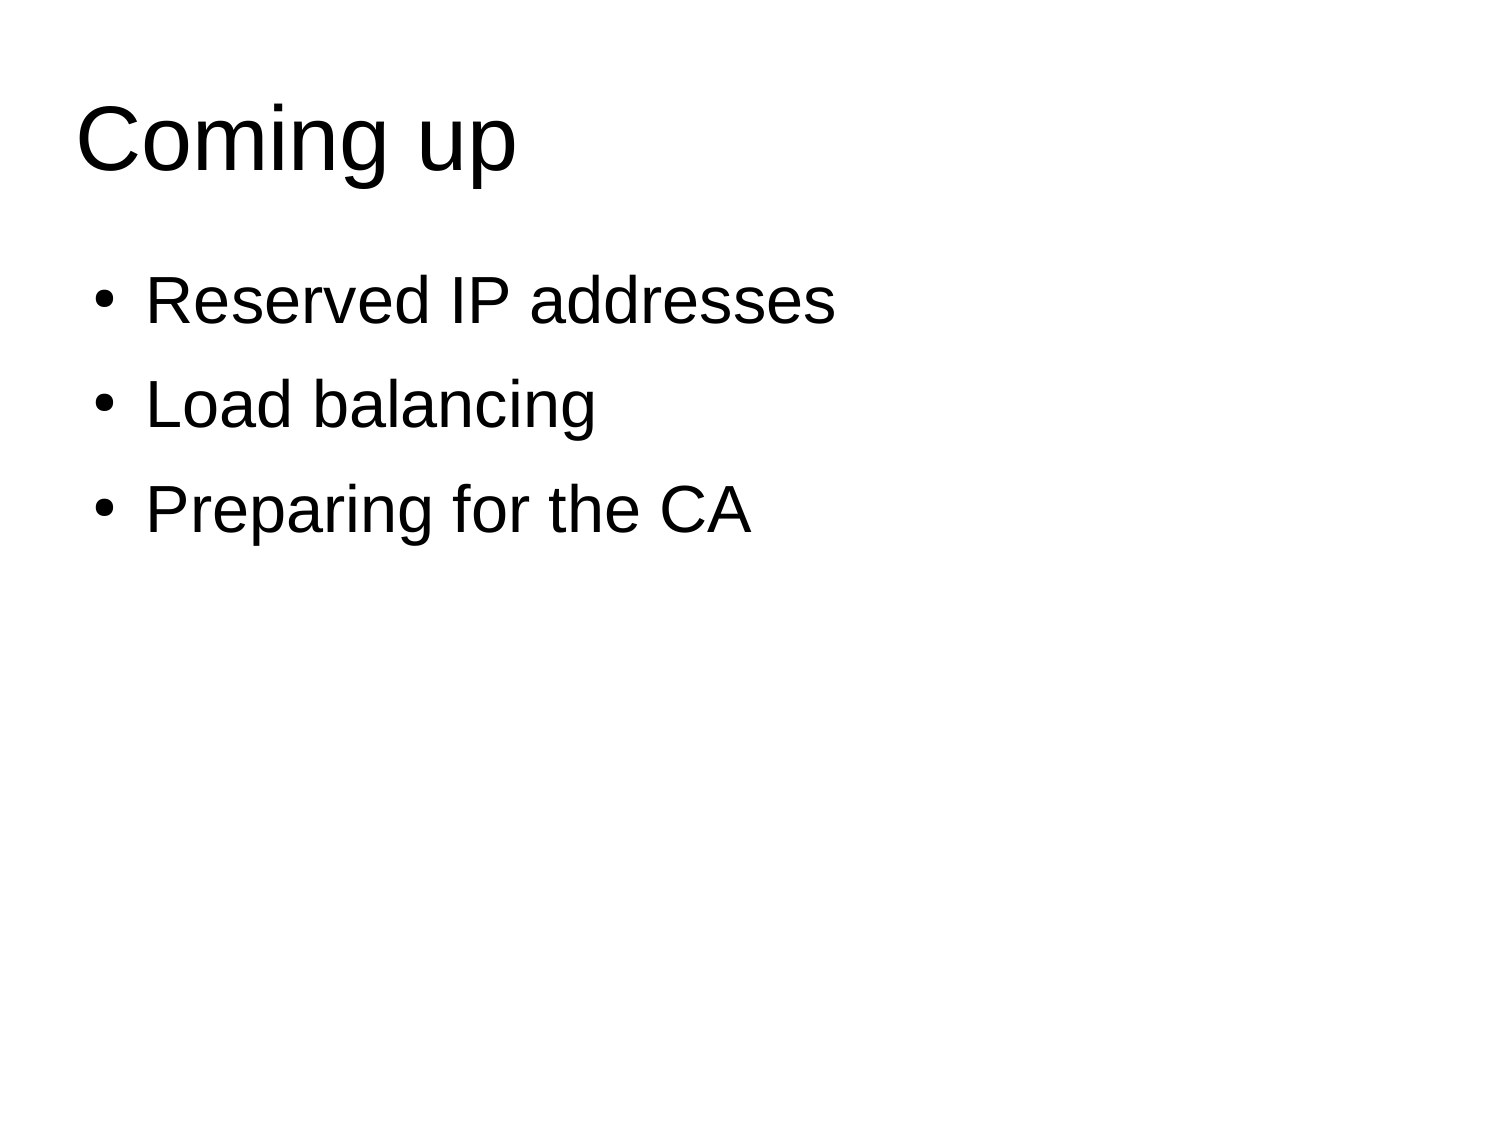

# Coming up
Reserved IP addresses
Load balancing
Preparing for the CA